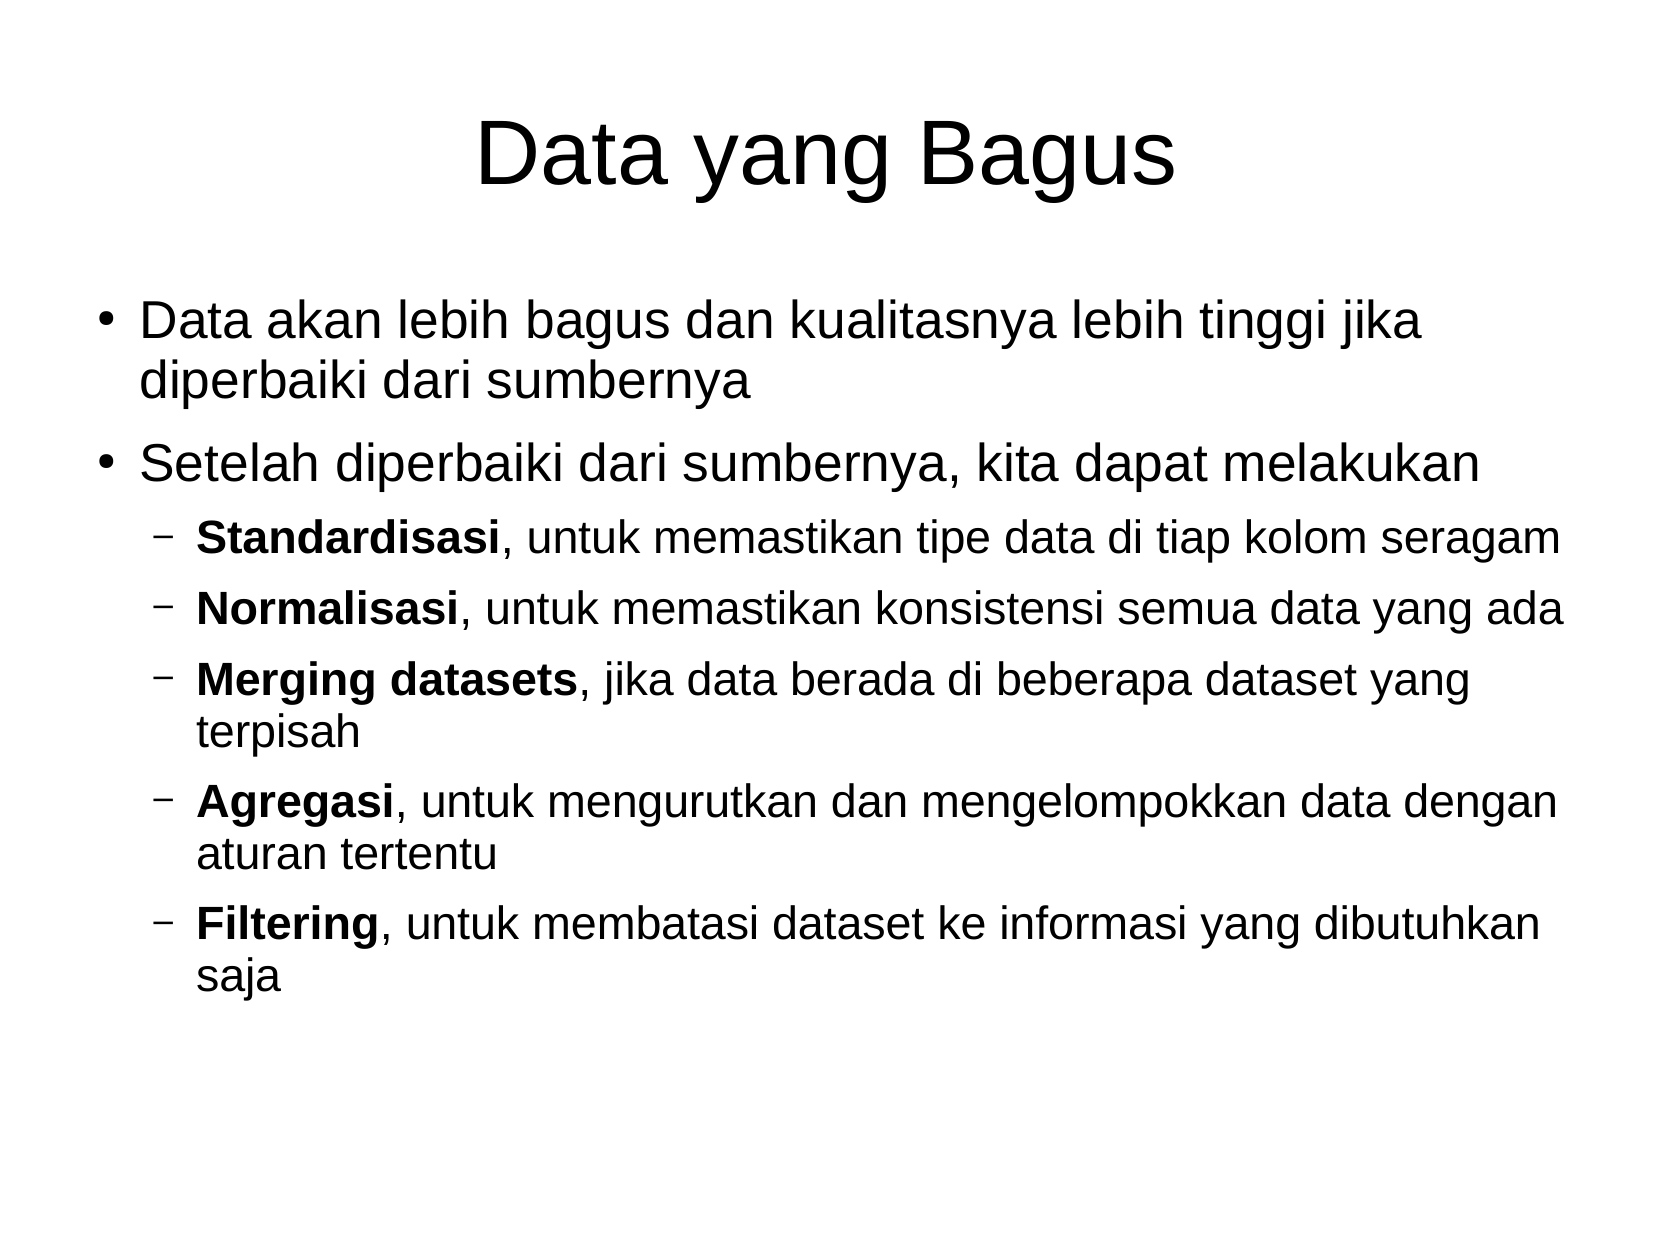

# Data yang Bagus
Data akan lebih bagus dan kualitasnya lebih tinggi jika diperbaiki dari sumbernya
Setelah diperbaiki dari sumbernya, kita dapat melakukan
Standardisasi, untuk memastikan tipe data di tiap kolom seragam
Normalisasi, untuk memastikan konsistensi semua data yang ada
Merging datasets, jika data berada di beberapa dataset yang terpisah
Agregasi, untuk mengurutkan dan mengelompokkan data dengan aturan tertentu
Filtering, untuk membatasi dataset ke informasi yang dibutuhkan saja